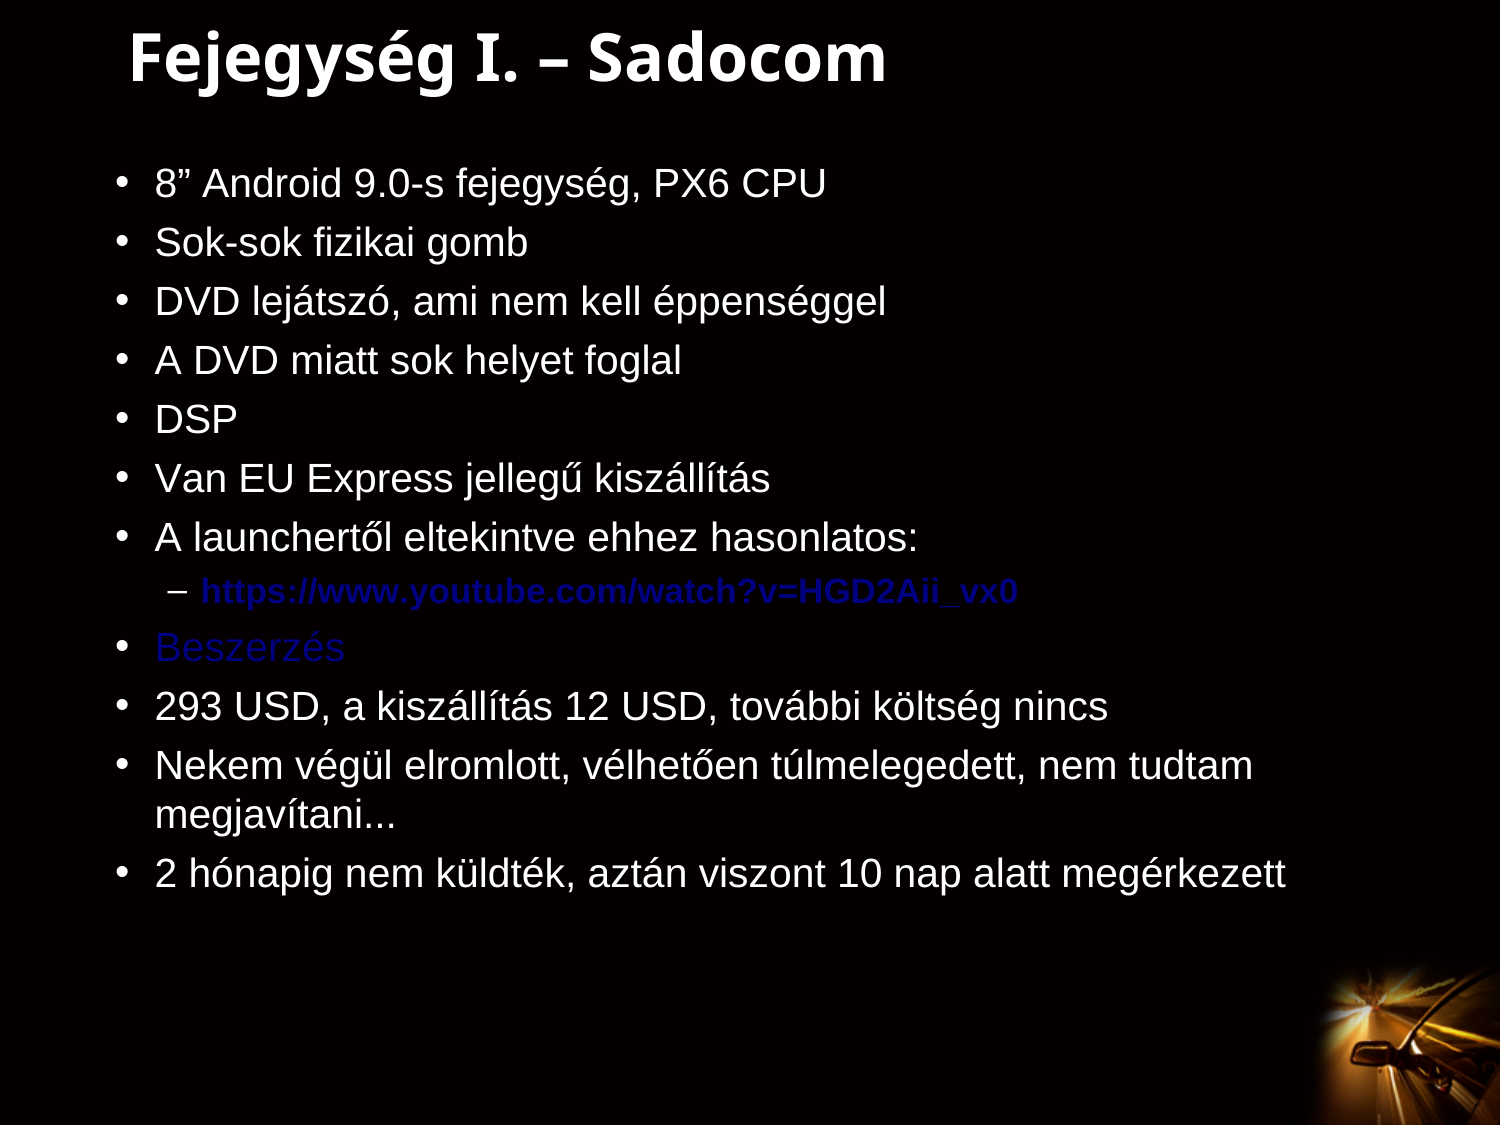

# Fejegység I. – Sadocom
8” Android 9.0-s fejegység, PX6 CPU
Sok-sok fizikai gomb
DVD lejátszó, ami nem kell éppenséggel
A DVD miatt sok helyet foglal
DSP
Van EU Express jellegű kiszállítás
A launchertől eltekintve ehhez hasonlatos:
https://www.youtube.com/watch?v=HGD2Aii_vx0
Beszerzés
293 USD, a kiszállítás 12 USD, további költség nincs
Nekem végül elromlott, vélhetően túlmelegedett, nem tudtam megjavítani...
2 hónapig nem küldték, aztán viszont 10 nap alatt megérkezett